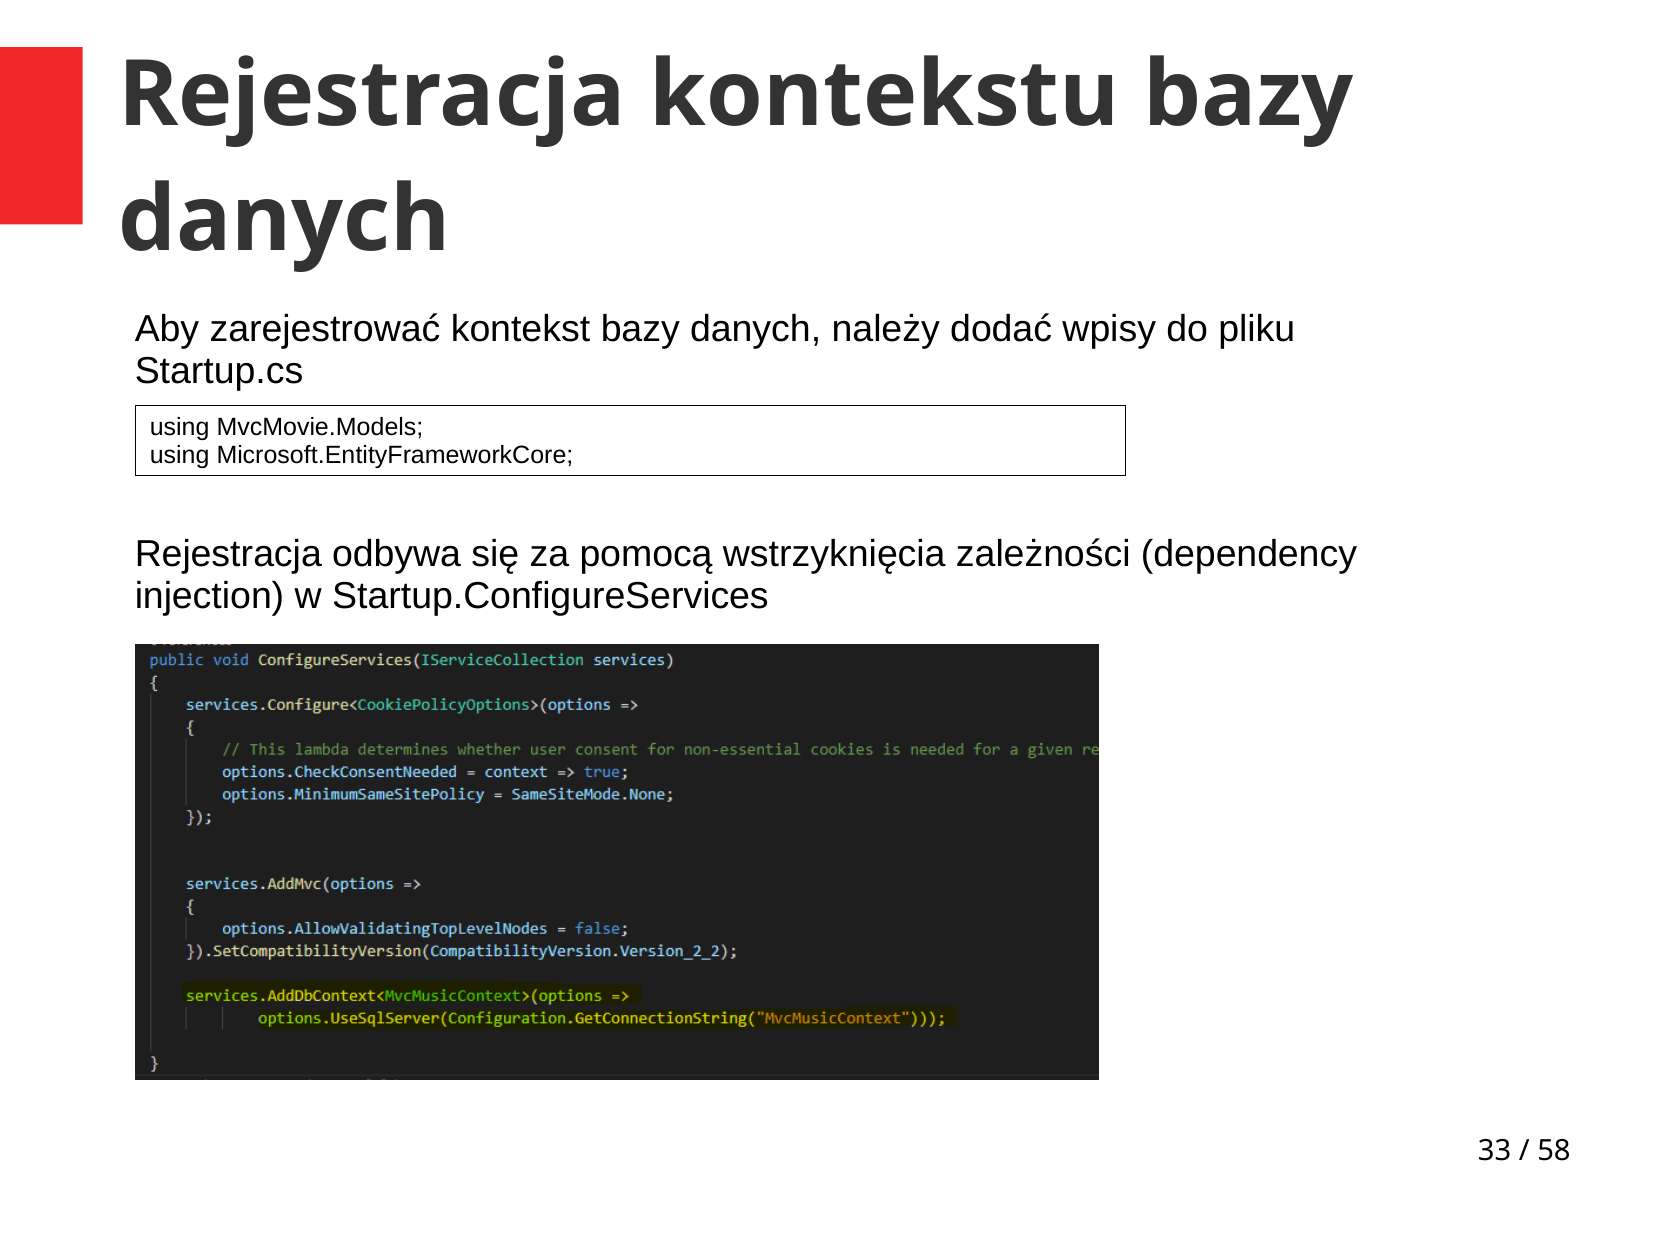

# Rejestracja kontekstu bazy danych
Aby zarejestrować kontekst bazy danych, należy dodać wpisy do pliku Startup.cs
using MvcMovie.Models;
using Microsoft.EntityFrameworkCore;
Rejestracja odbywa się za pomocą wstrzyknięcia zależności (dependency injection) w Startup.ConfigureServices
33